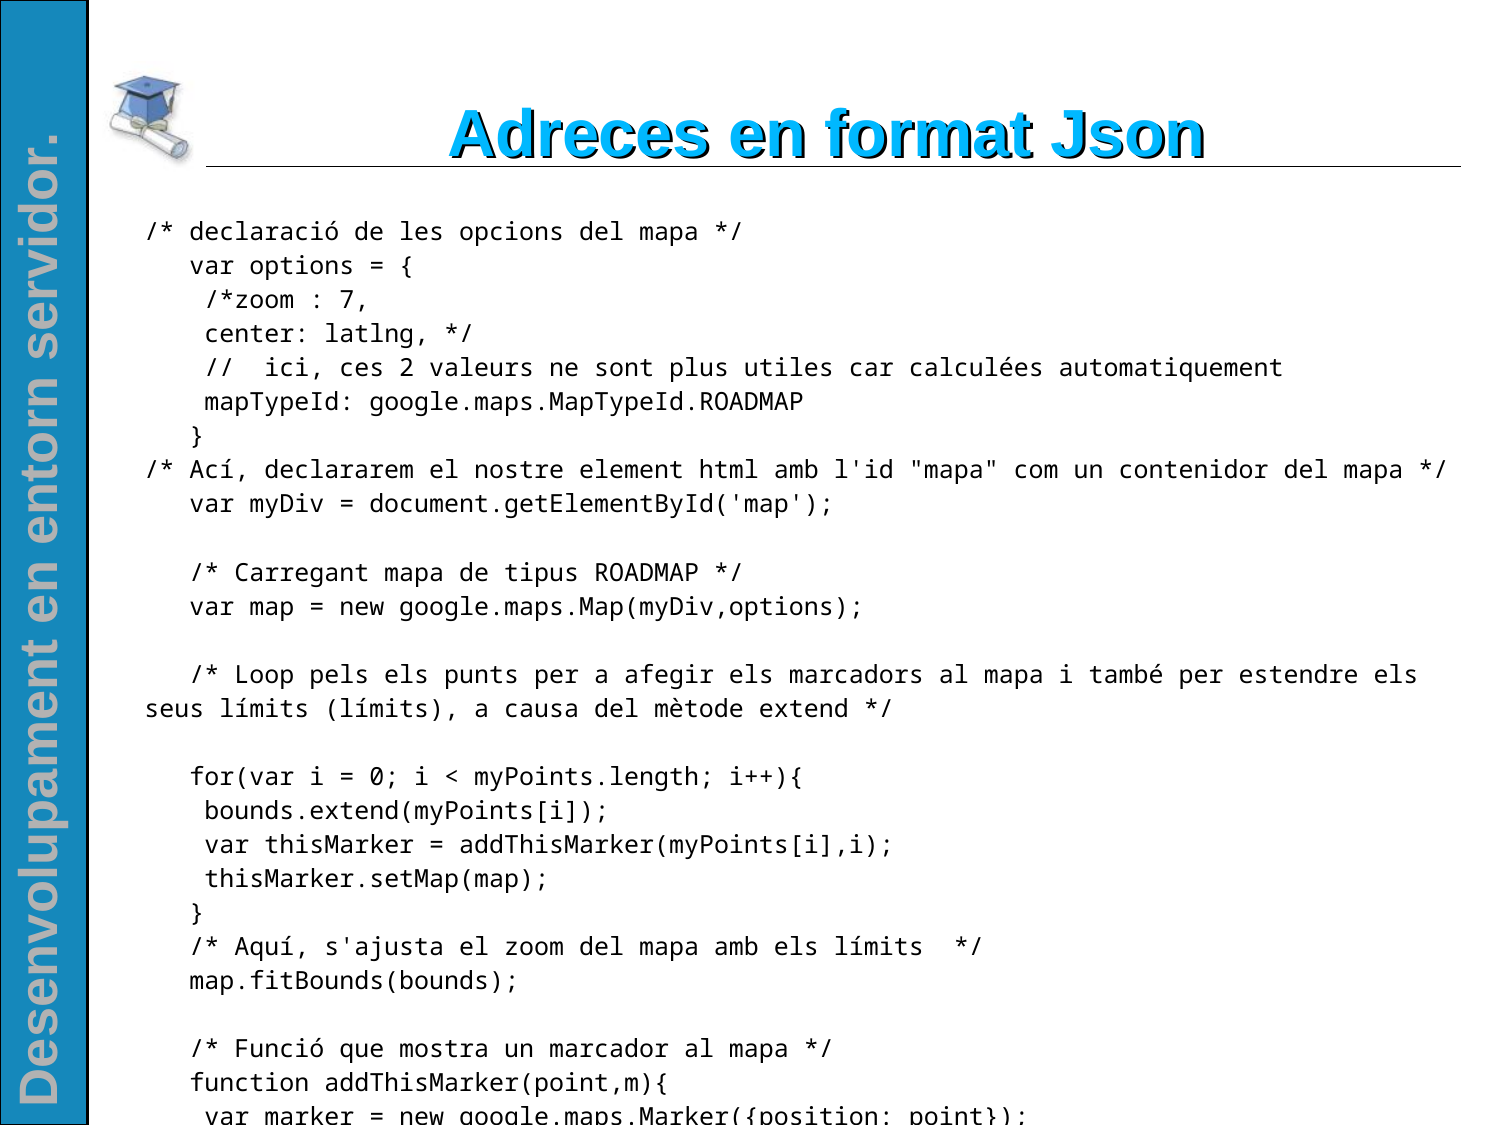

# Adreces en format Json
/* declaració de les opcions del mapa */
 var options = {
 /*zoom : 7,
 center: latlng, */
 // ici, ces 2 valeurs ne sont plus utiles car calculées automatiquement
 mapTypeId: google.maps.MapTypeId.ROADMAP
 }
/* Ací, declararem el nostre element html amb l'id "mapa" com un contenidor del mapa */
 var myDiv = document.getElementById('map');
 /* Carregant mapa de tipus ROADMAP */
 var map = new google.maps.Map(myDiv,options);
 /* Loop pels els punts per a afegir els marcadors al mapa i també per estendre els seus límits (límits), a causa del mètode extend */
 for(var i = 0; i < myPoints.length; i++){
 bounds.extend(myPoints[i]);
 var thisMarker = addThisMarker(myPoints[i],i);
 thisMarker.setMap(map);
 }
 /* Aquí, s'ajusta el zoom del mapa amb els límits */
 map.fitBounds(bounds);
 /* Funció que mostra un marcador al mapa */
 function addThisMarker(point,m){
 var marker = new google.maps.Marker({position: point});
 return marker;
 }